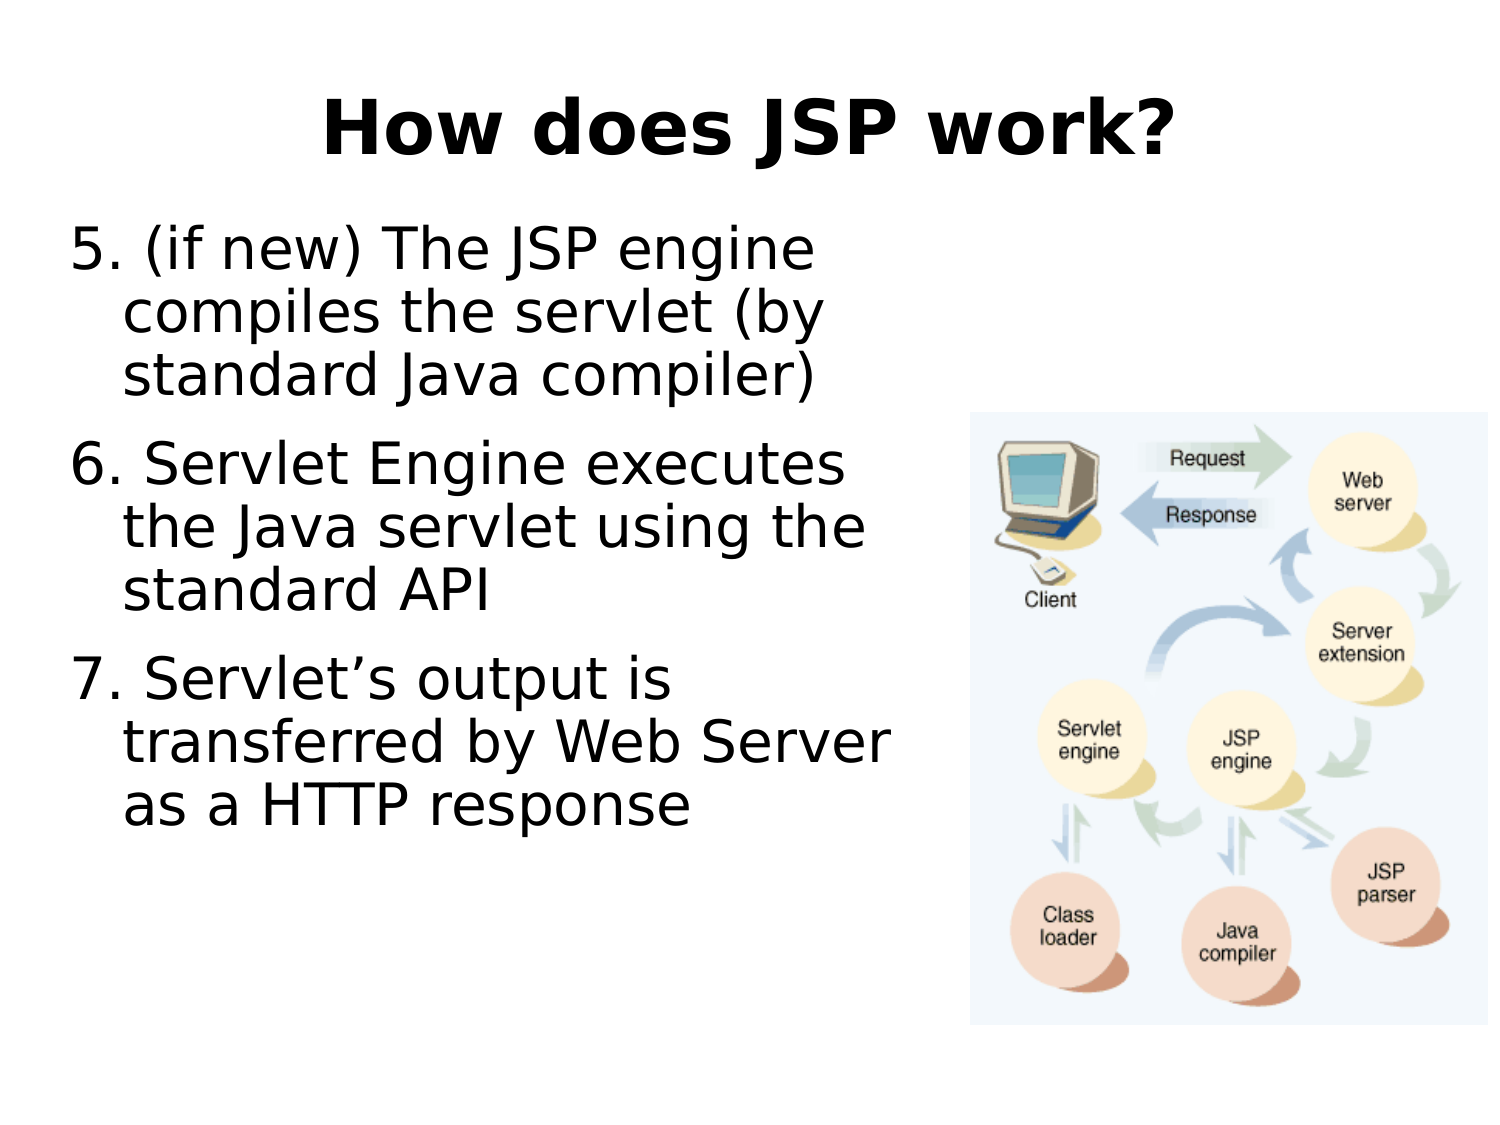

# How does JSP work?
 (if new) The JSP engine compiles the servlet (by standard Java compiler)
 Servlet Engine executes the Java servlet using the standard API
 Servlet’s output is transferred by Web Server as a HTTP response